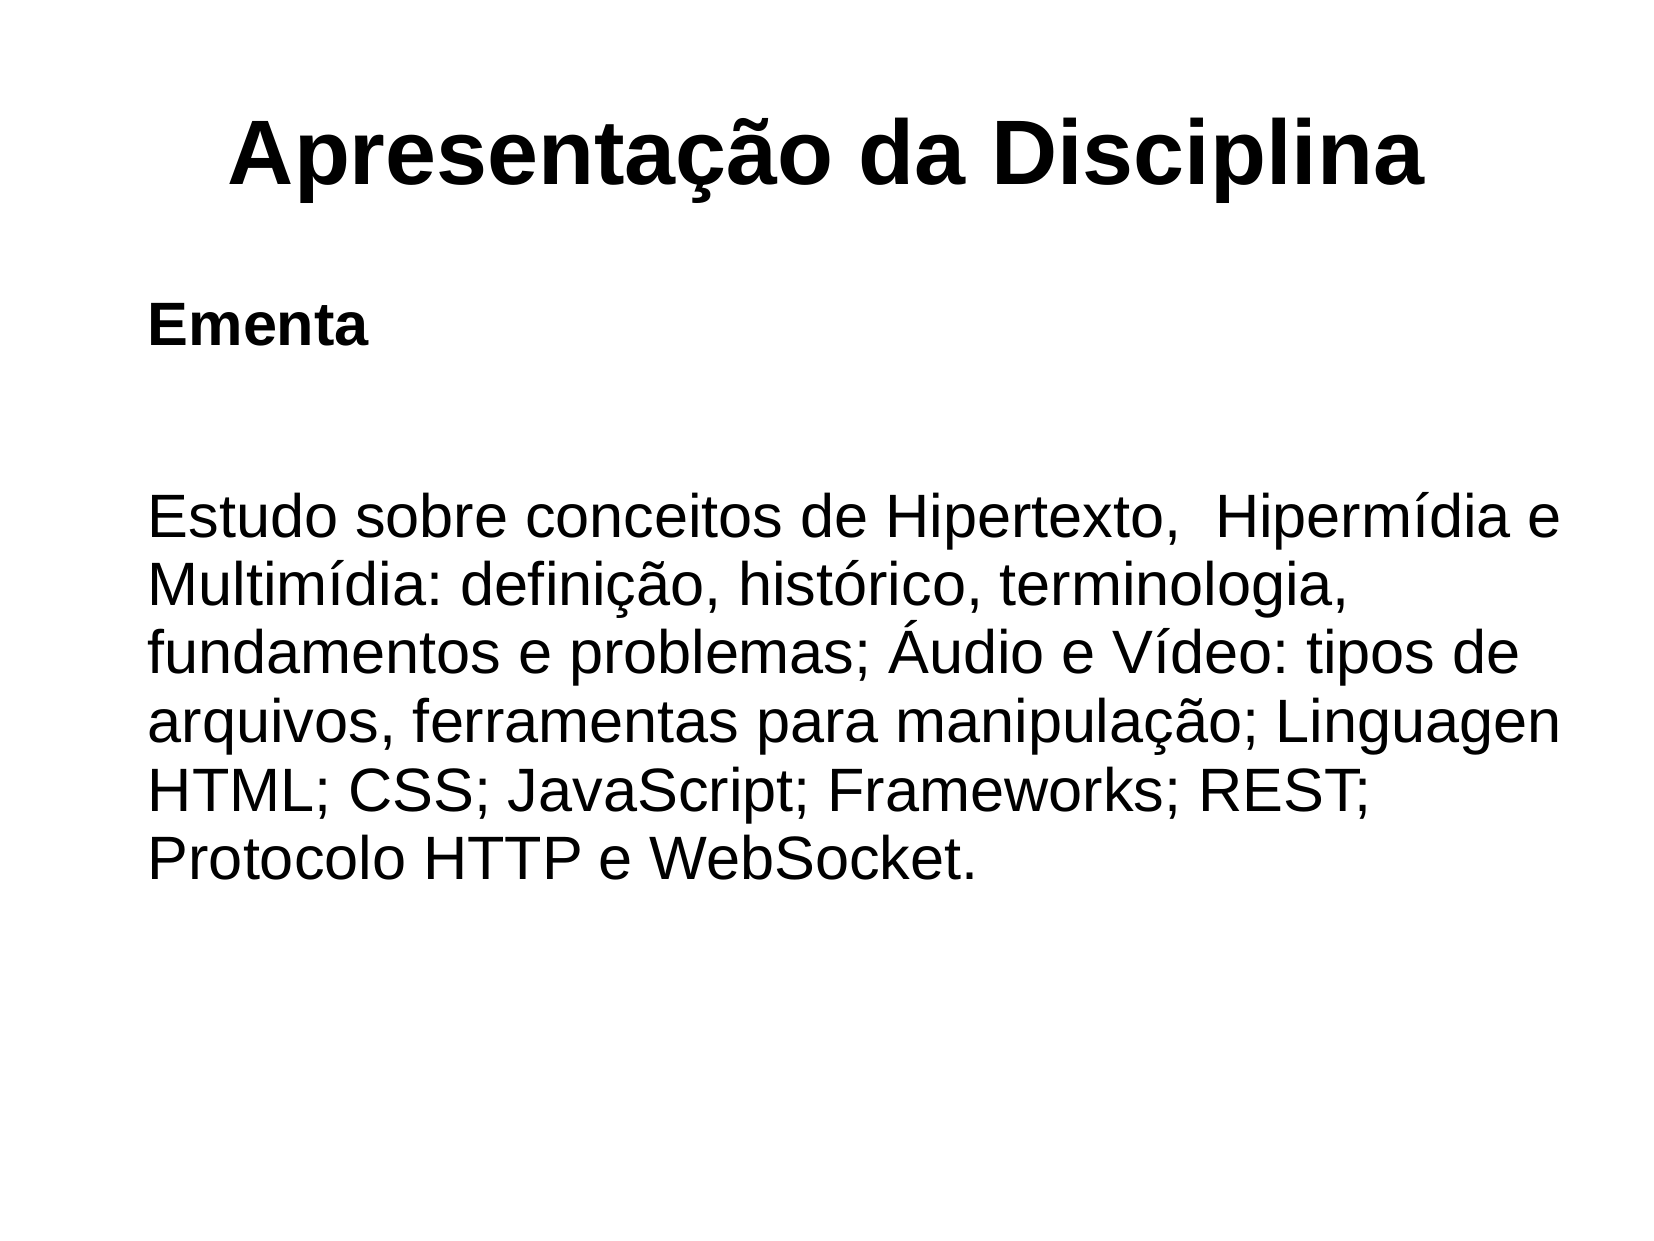

# Apresentação da Disciplina
Ementa
Estudo sobre conceitos de Hipertexto, Hipermídia e Multimídia: definição, histórico, terminologia, fundamentos e problemas; Áudio e Vídeo: tipos de arquivos, ferramentas para manipulação; Linguagen HTML; CSS; JavaScript; Frameworks; REST; Protocolo HTTP e WebSocket.